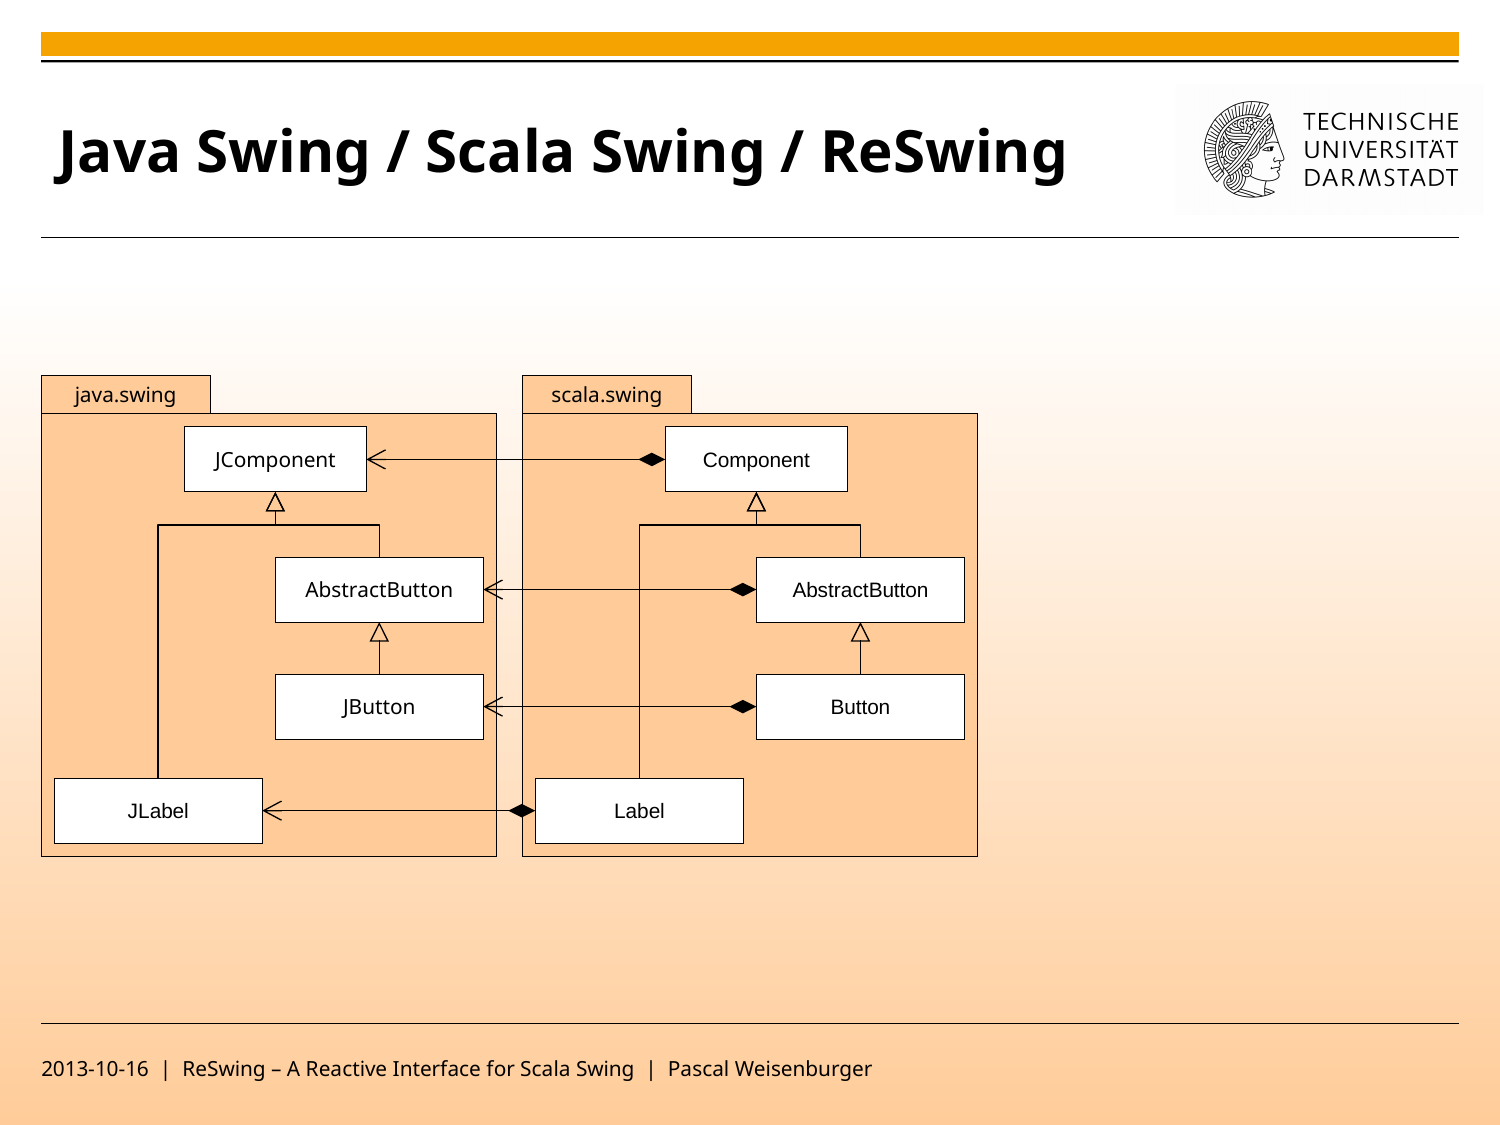

# Java Swing / Scala Swing / ReSwing
java.swing
scala.swing
JComponent
Component
AbstractButton
AbstractButton
JButton
Button
JLabel
Label
Fachbereich nn | Institut nn | Prof. nn